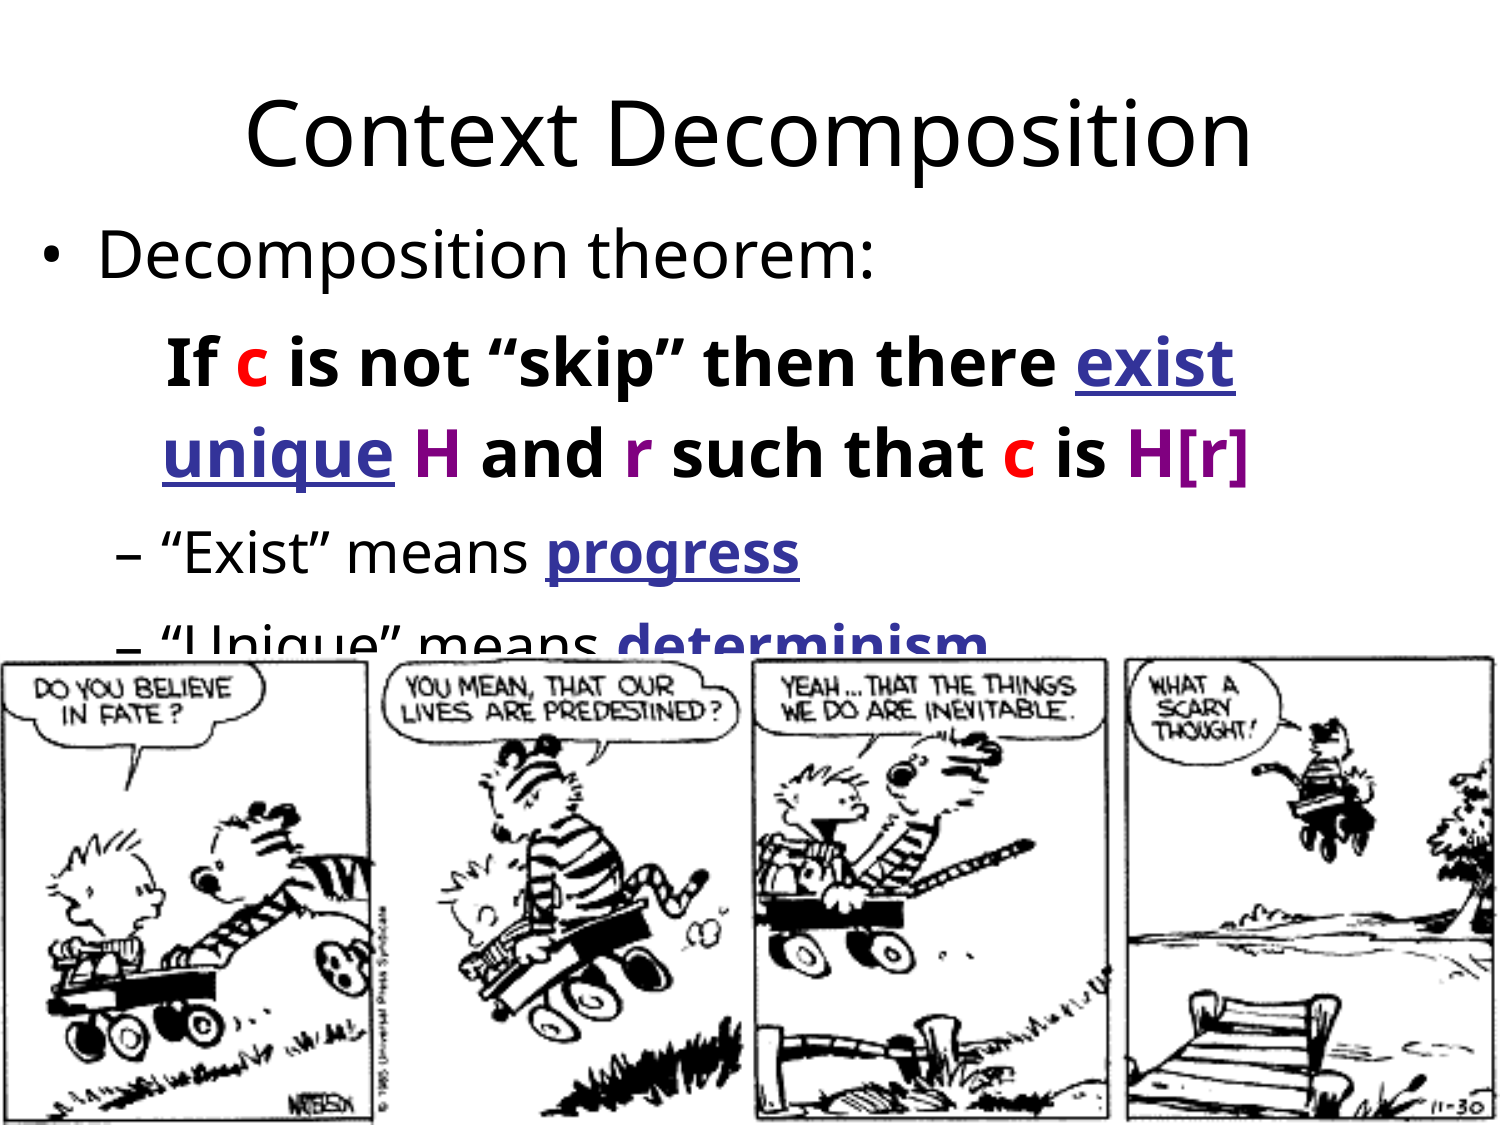

# Context Decomposition
Decomposition theorem:
 If c is not “skip” then there exist unique H and r such that c is H[r]
“Exist” means progress
“Unique” means determinism
40